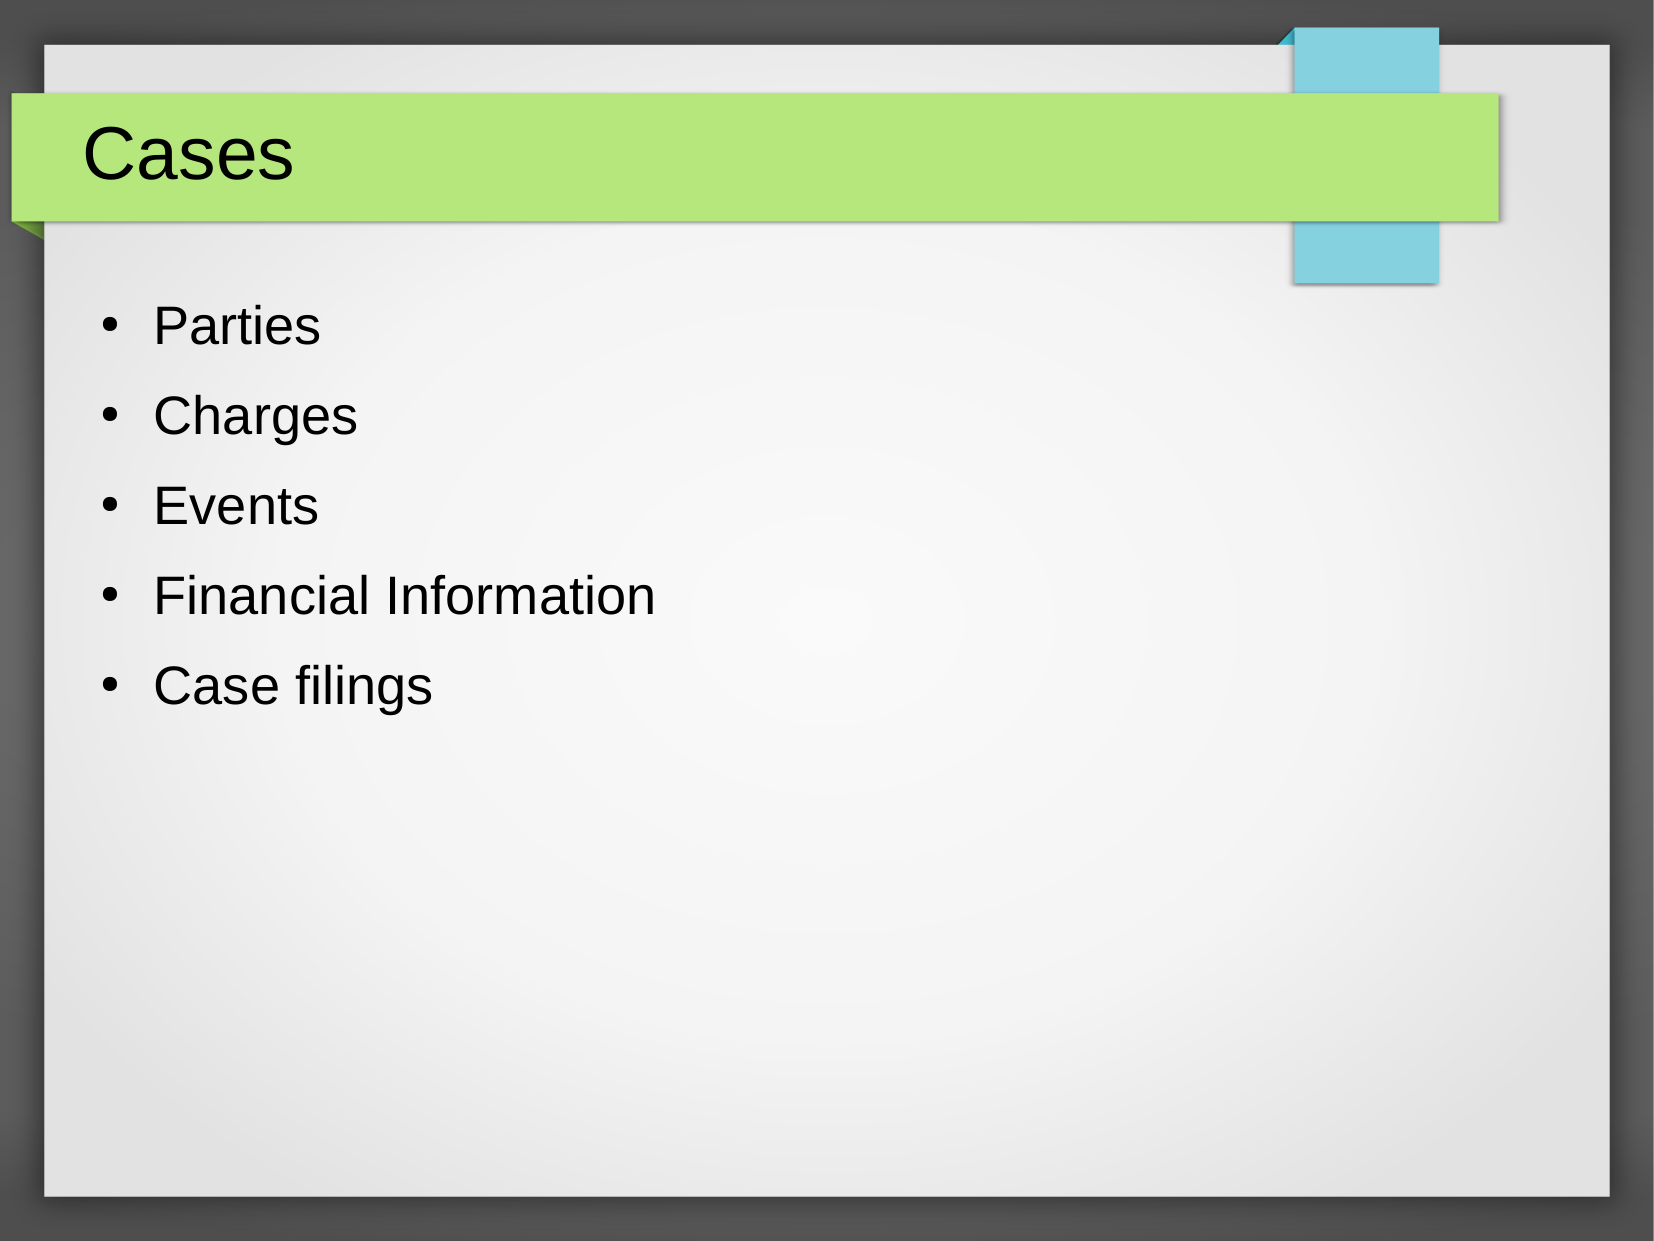

# Cases
Parties
Charges
Events
Financial Information
Case filings